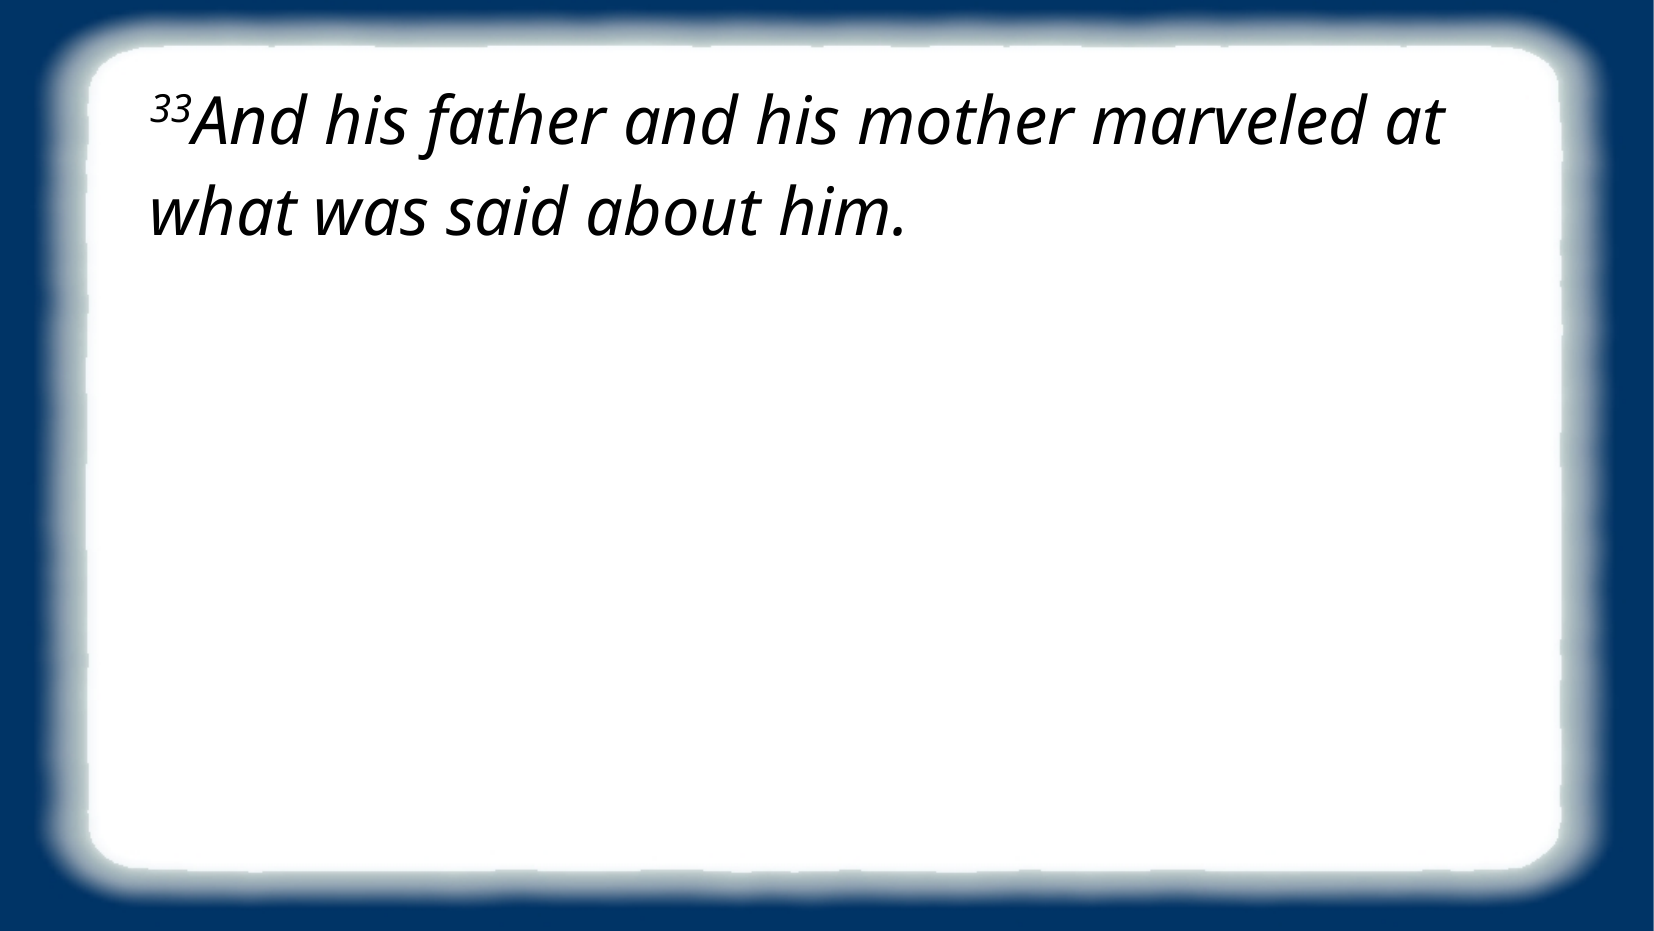

33And his father and his mother marveled at what was said about him.